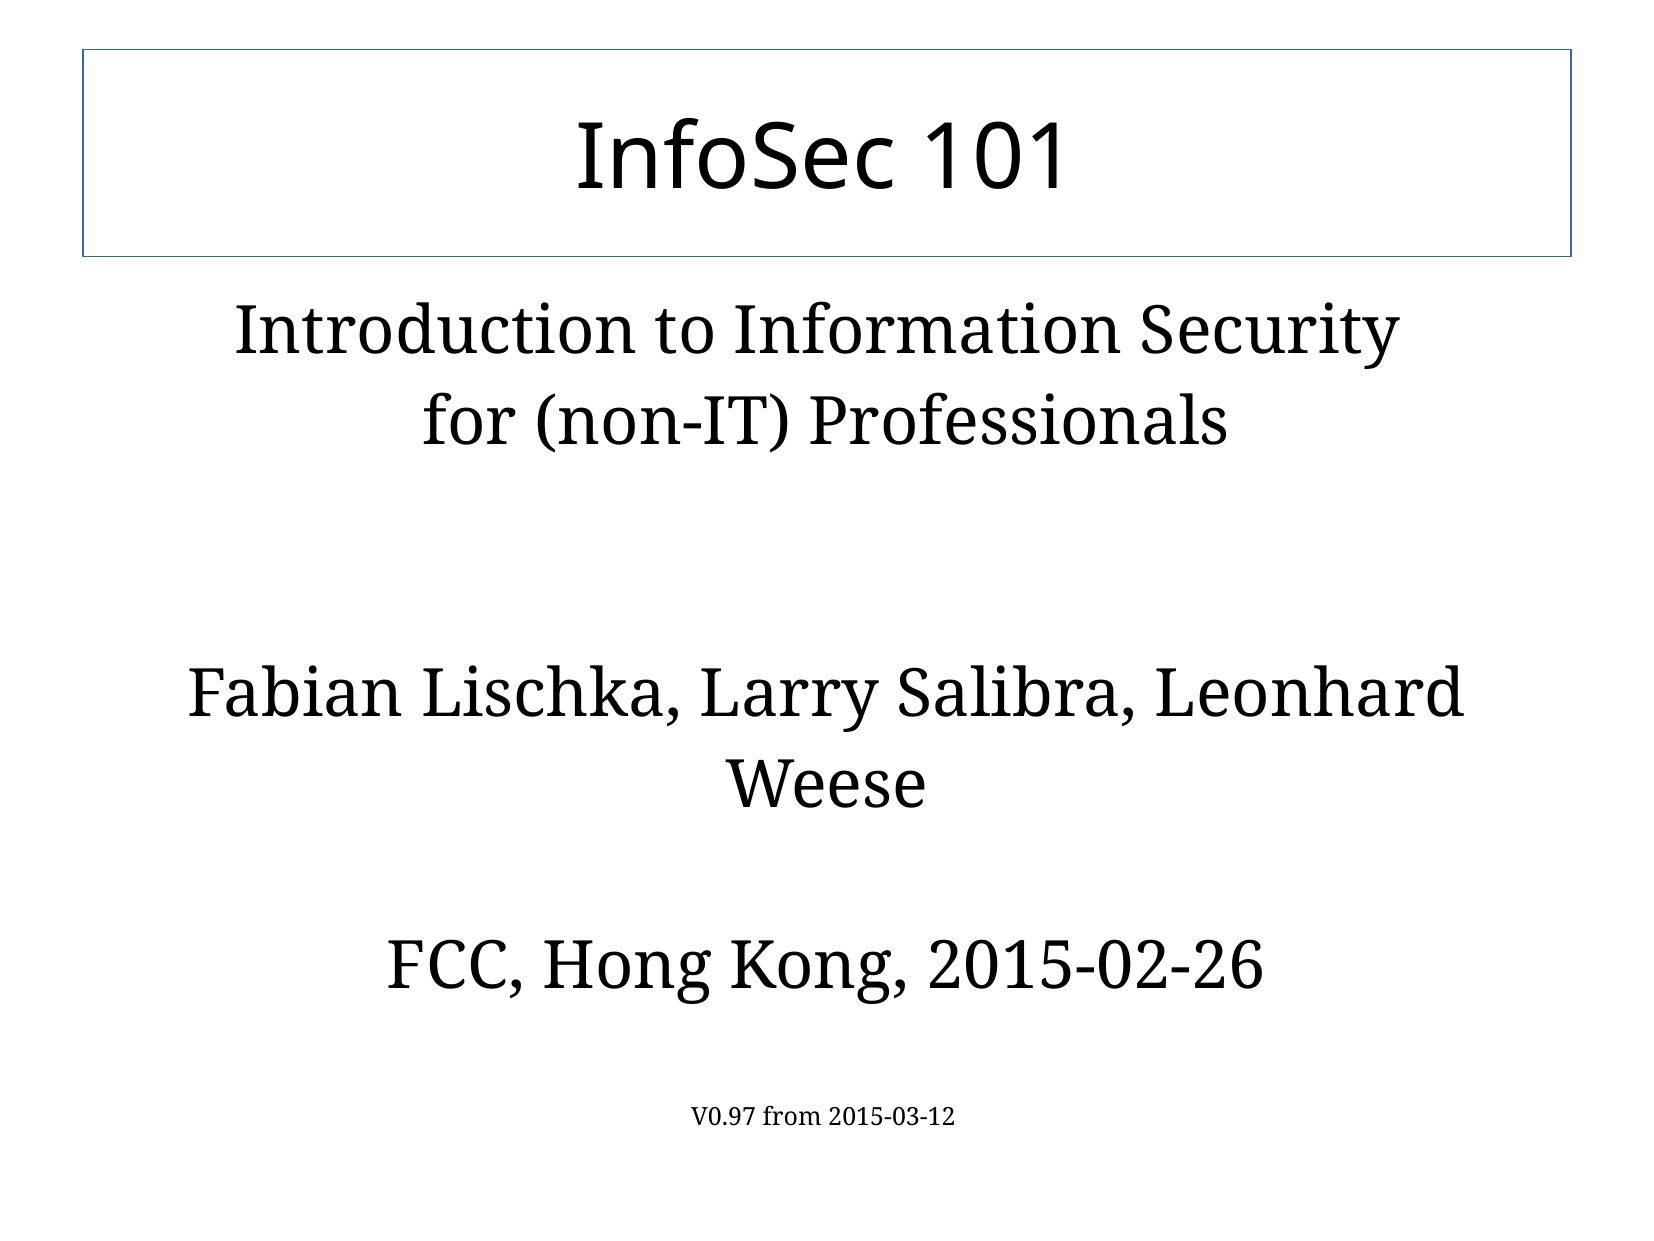

# InfoSec 101
Introduction to Information Security
for (non-IT) Professionals
Fabian Lischka, Larry Salibra, Leonhard Weese
FCC, Hong Kong, 2015-02-26
V0.97 from 2015-03-12